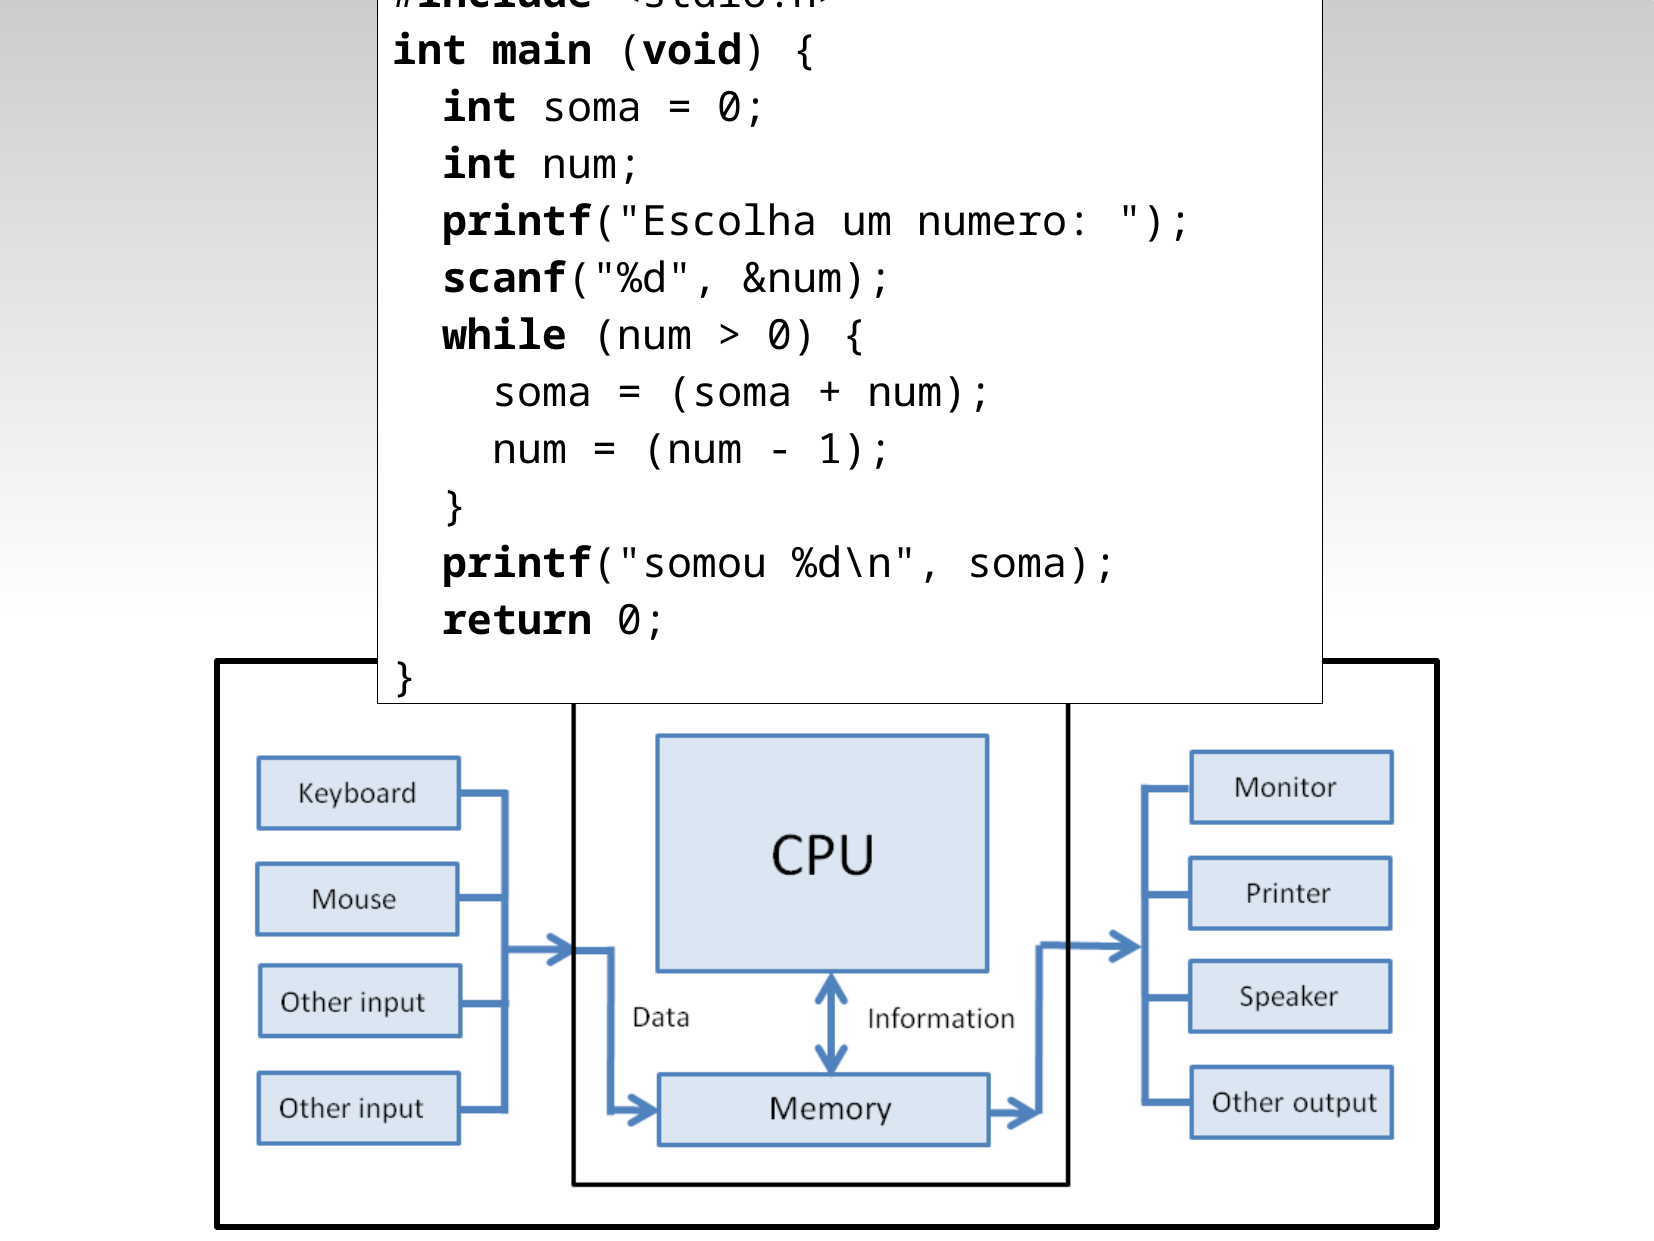

#include <stdio.h>
int main (void) {
 int soma = 0;
 int num;
 printf("Escolha um numero: ");
 scanf("%d", &num);
 while (num > 0) {
 soma = (soma + num);
 num = (num - 1);
 }
 printf("somou %d\n", soma);
 return 0;
}